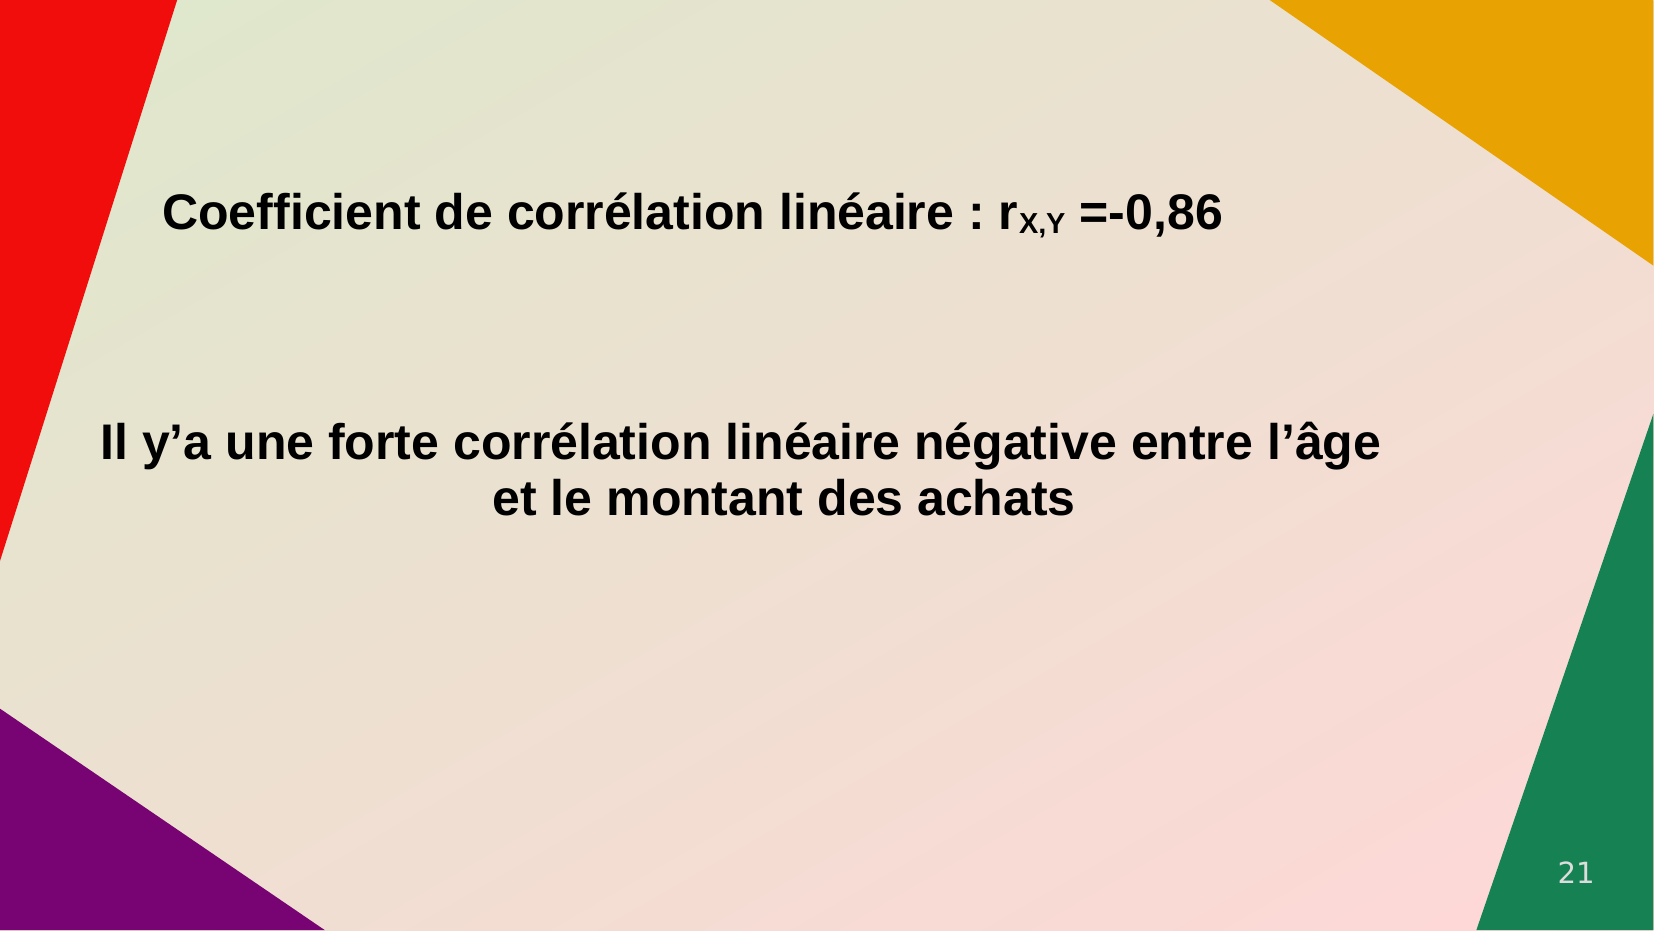

#
Coefficient de corrélation linéaire : rX,Y =-0,86
Il y’a une forte corrélation linéaire négative entre l’âge
 et le montant des achats
21